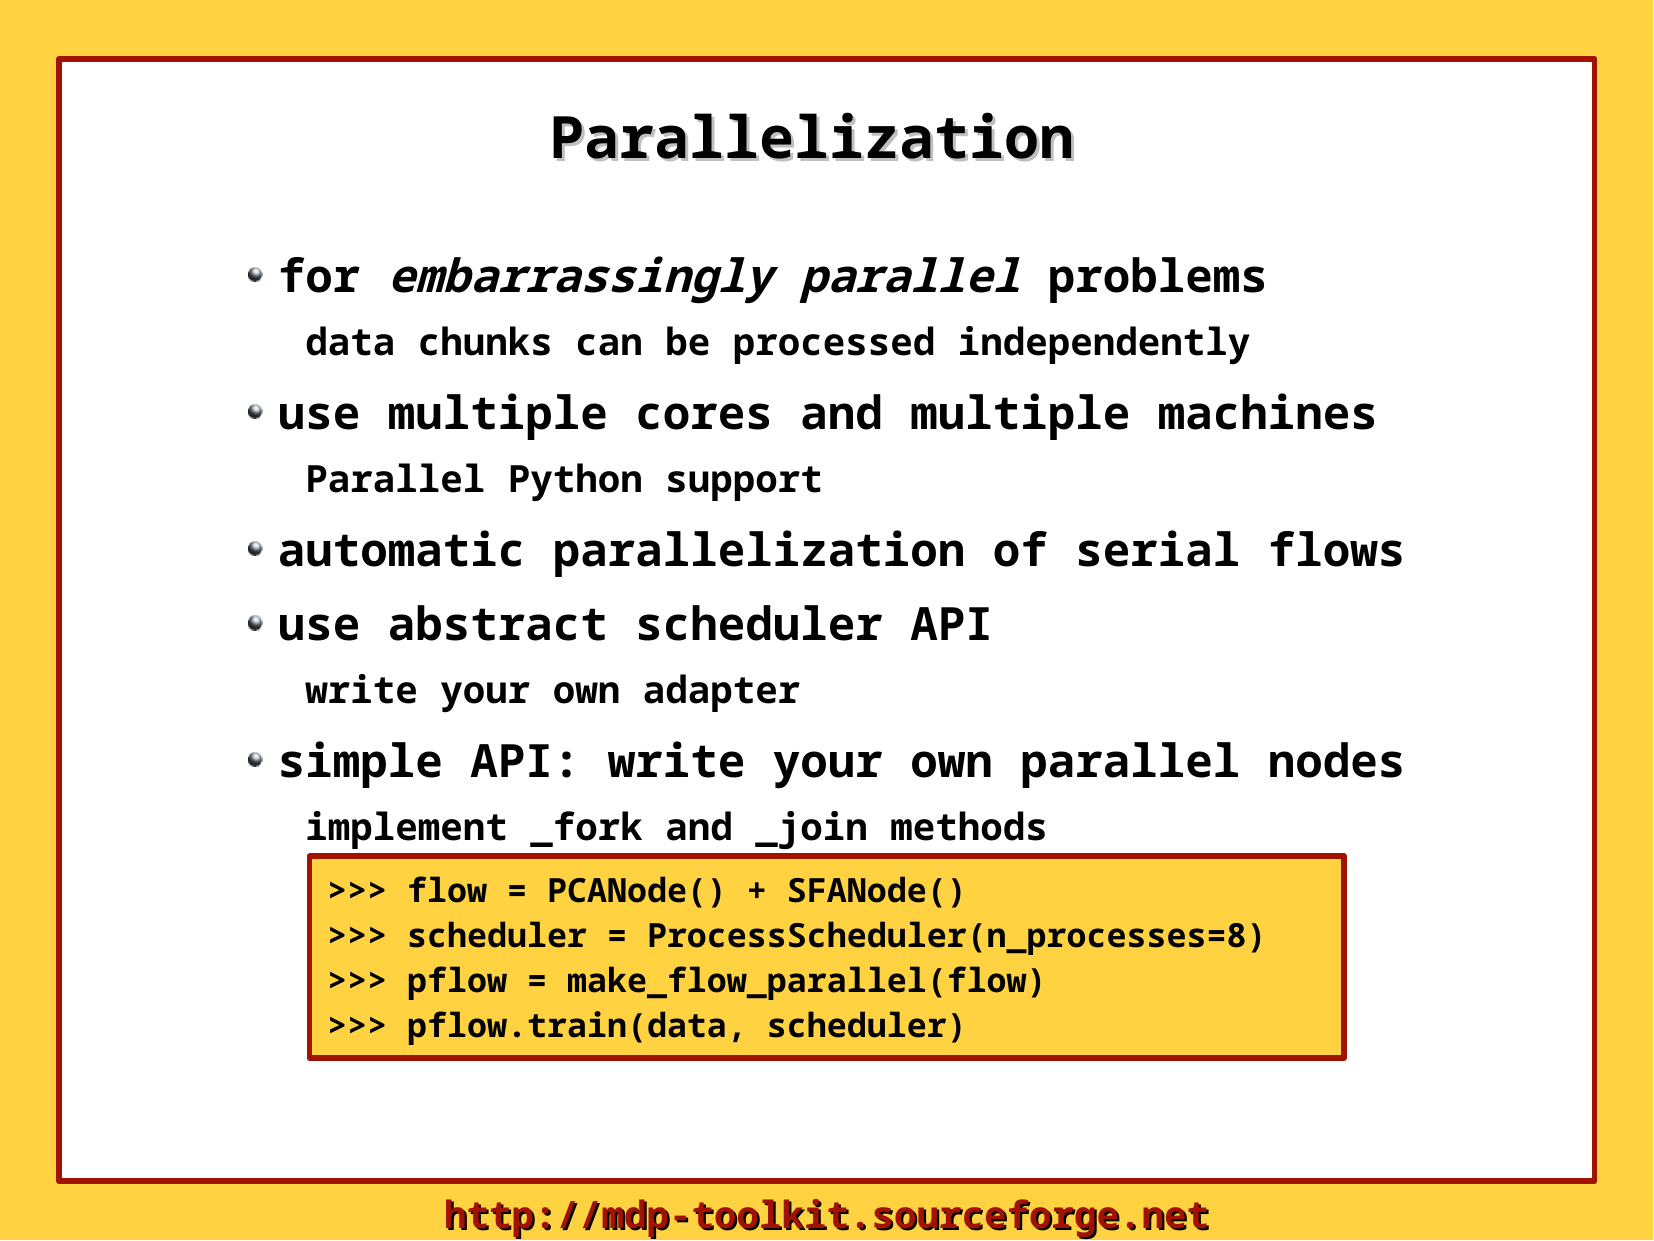

Parallelization
for embarrassingly parallel problems
 data chunks can be processed independently
use multiple cores and multiple machines
 Parallel Python support
automatic parallelization of serial flows
use abstract scheduler API
 write your own adapter
simple API: write your own parallel nodes
 implement _fork and _join methods
>>> flow = PCANode() + SFANode()
>>> scheduler = ProcessScheduler(n_processes=8)
>>> pflow = make_flow_parallel(flow)
>>> pflow.train(data, scheduler)